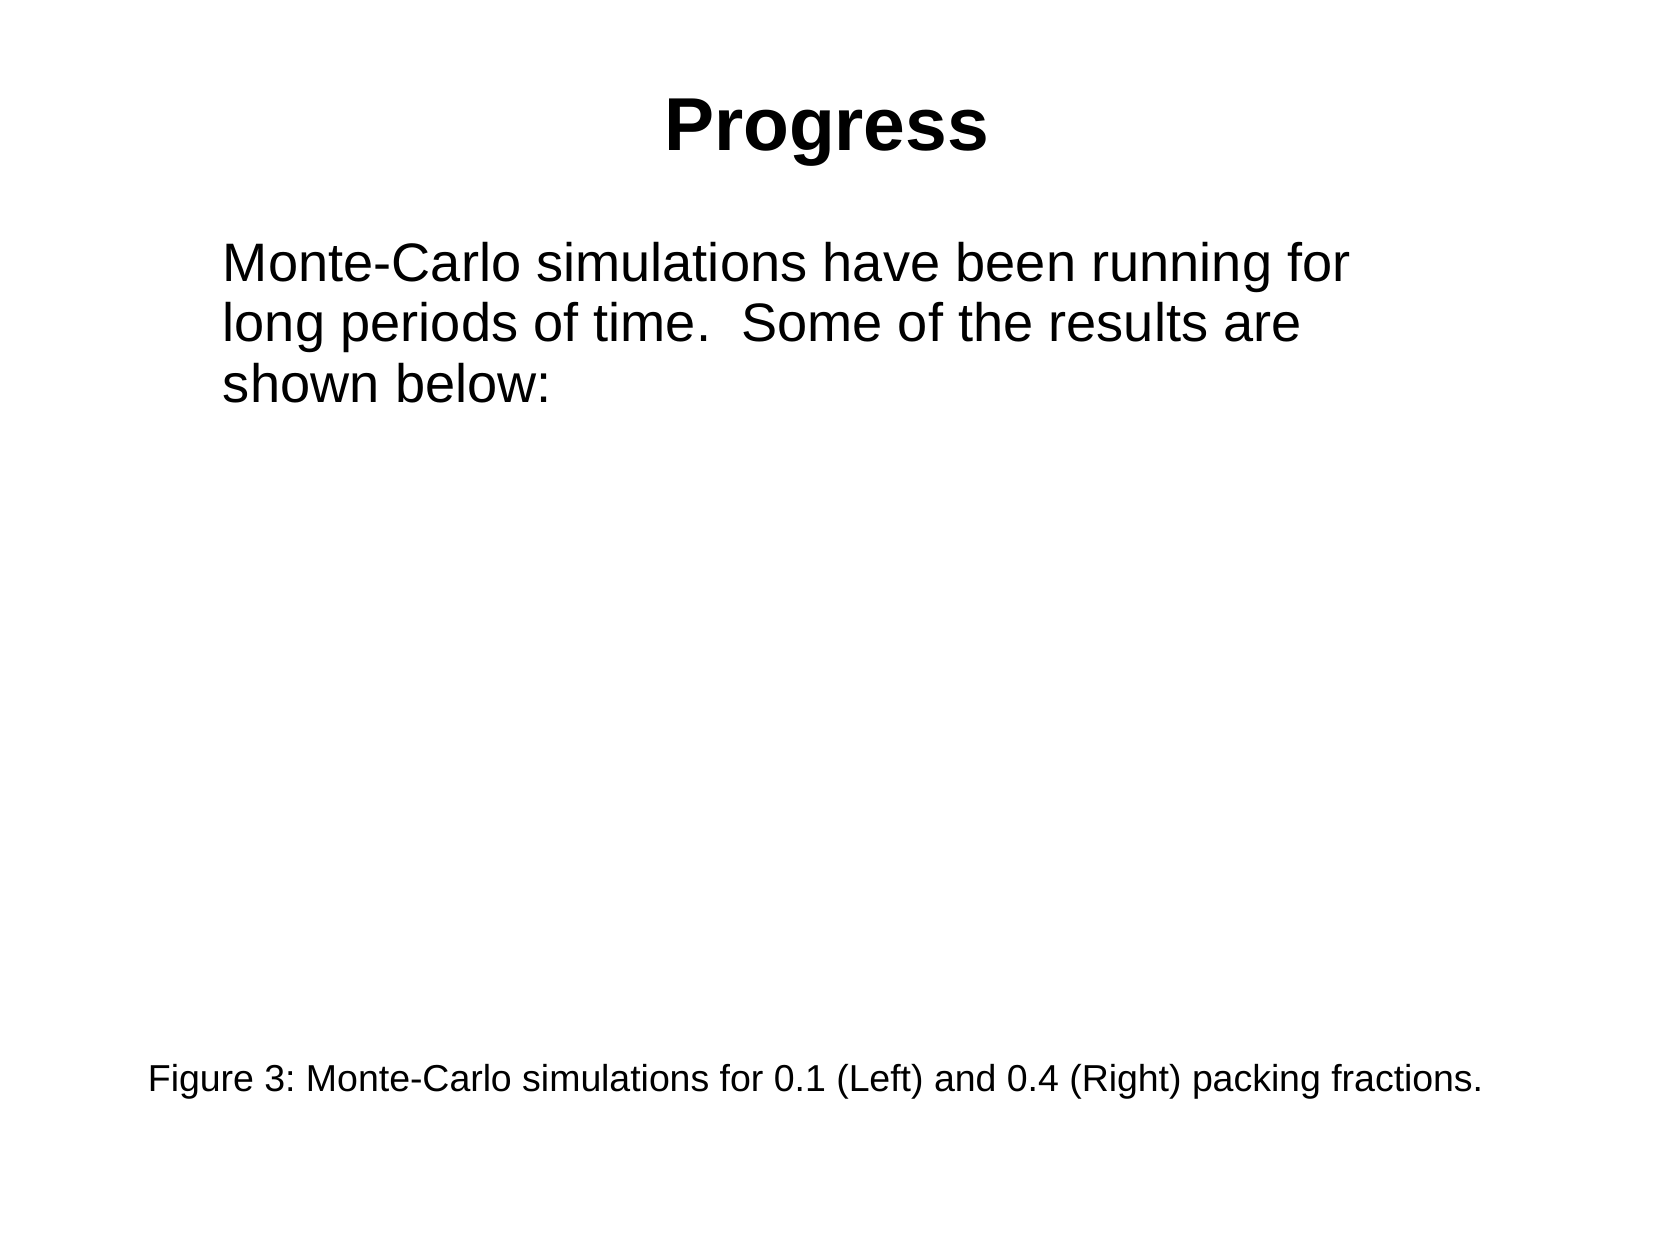

Progress
Monte-Carlo simulations have been running for long periods of time. Some of the results are shown below:
Figure 3: Monte-Carlo simulations for 0.1 (Left) and 0.4 (Right) packing fractions.